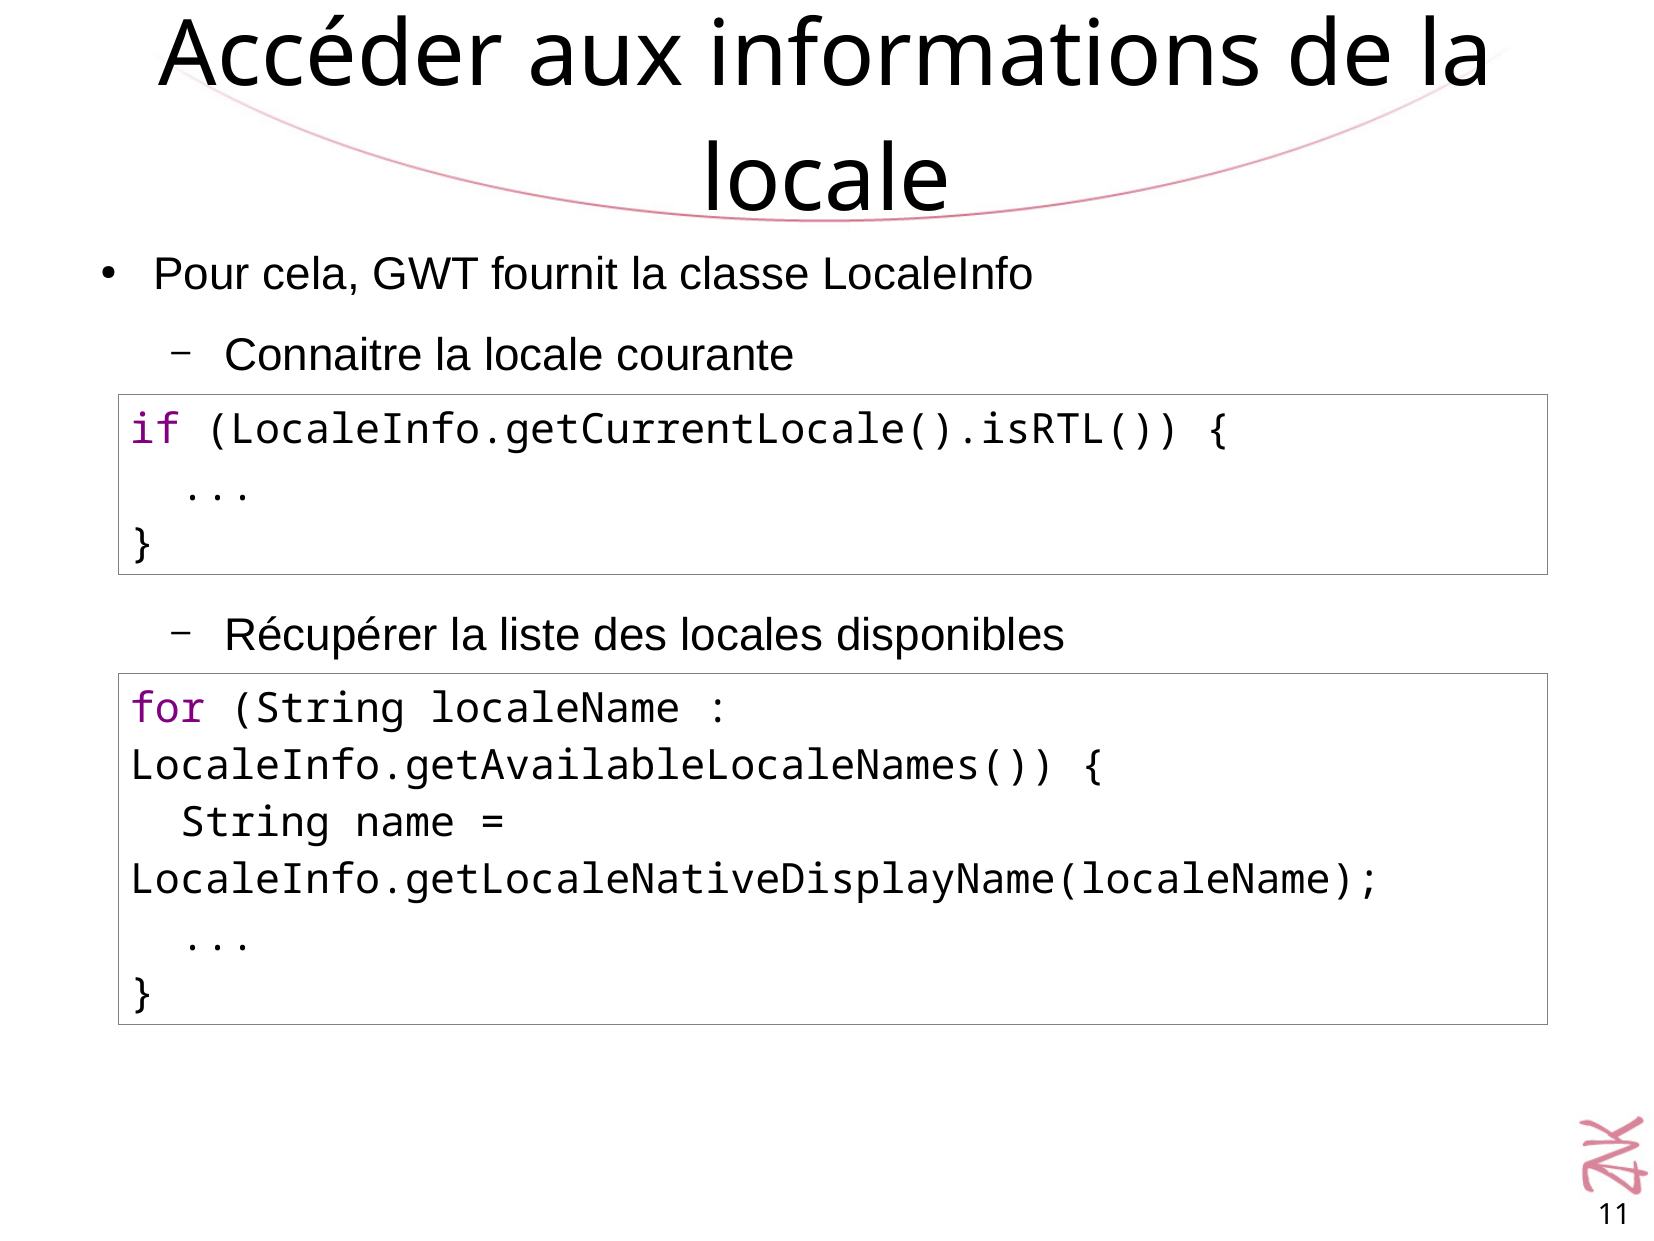

# Accéder aux informations de la locale
Pour cela, GWT fournit la classe LocaleInfo
Connaitre la locale courante
Récupérer la liste des locales disponibles
if (LocaleInfo.getCurrentLocale().isRTL()) {
 ...
}
for (String localeName : LocaleInfo.getAvailableLocaleNames()) {
 String name = LocaleInfo.getLocaleNativeDisplayName(localeName);
 ...
}
11